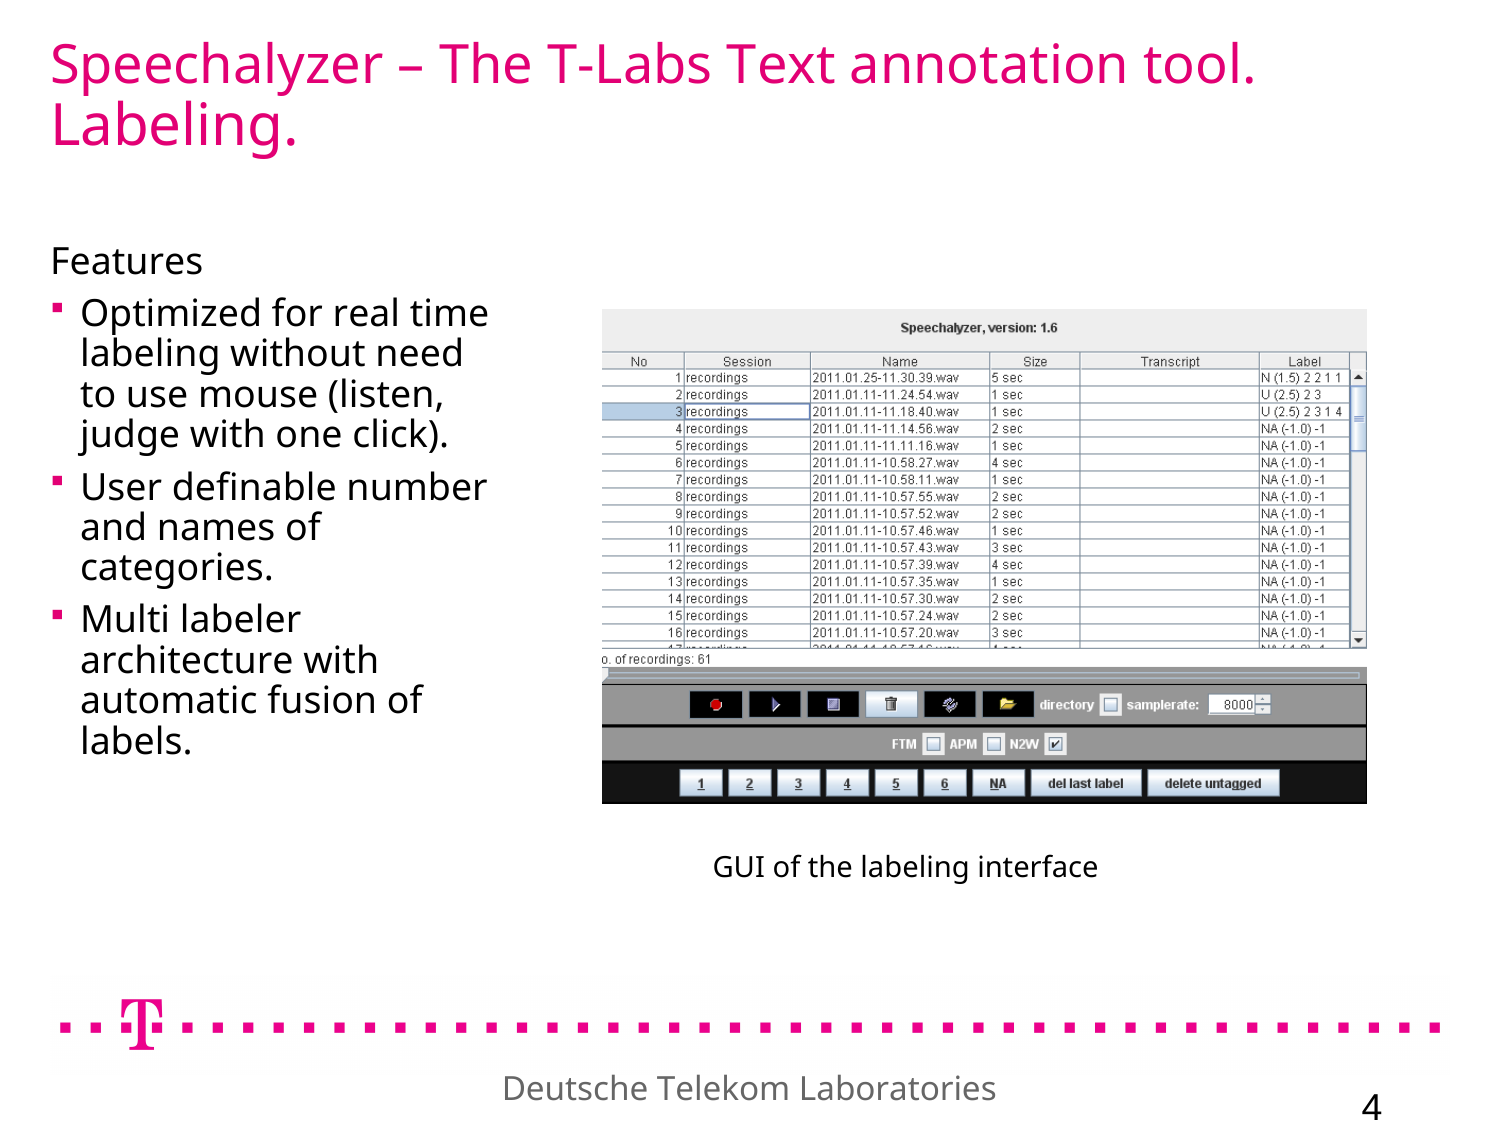

# Speechalyzer – The T-Labs Text annotation tool. Labeling.
Features
Optimized for real time labeling without need to use mouse (listen, judge with one click).
User definable number and names of categories.
Multi labeler architecture with automatic fusion of labels.
GUI of the labeling interface
4